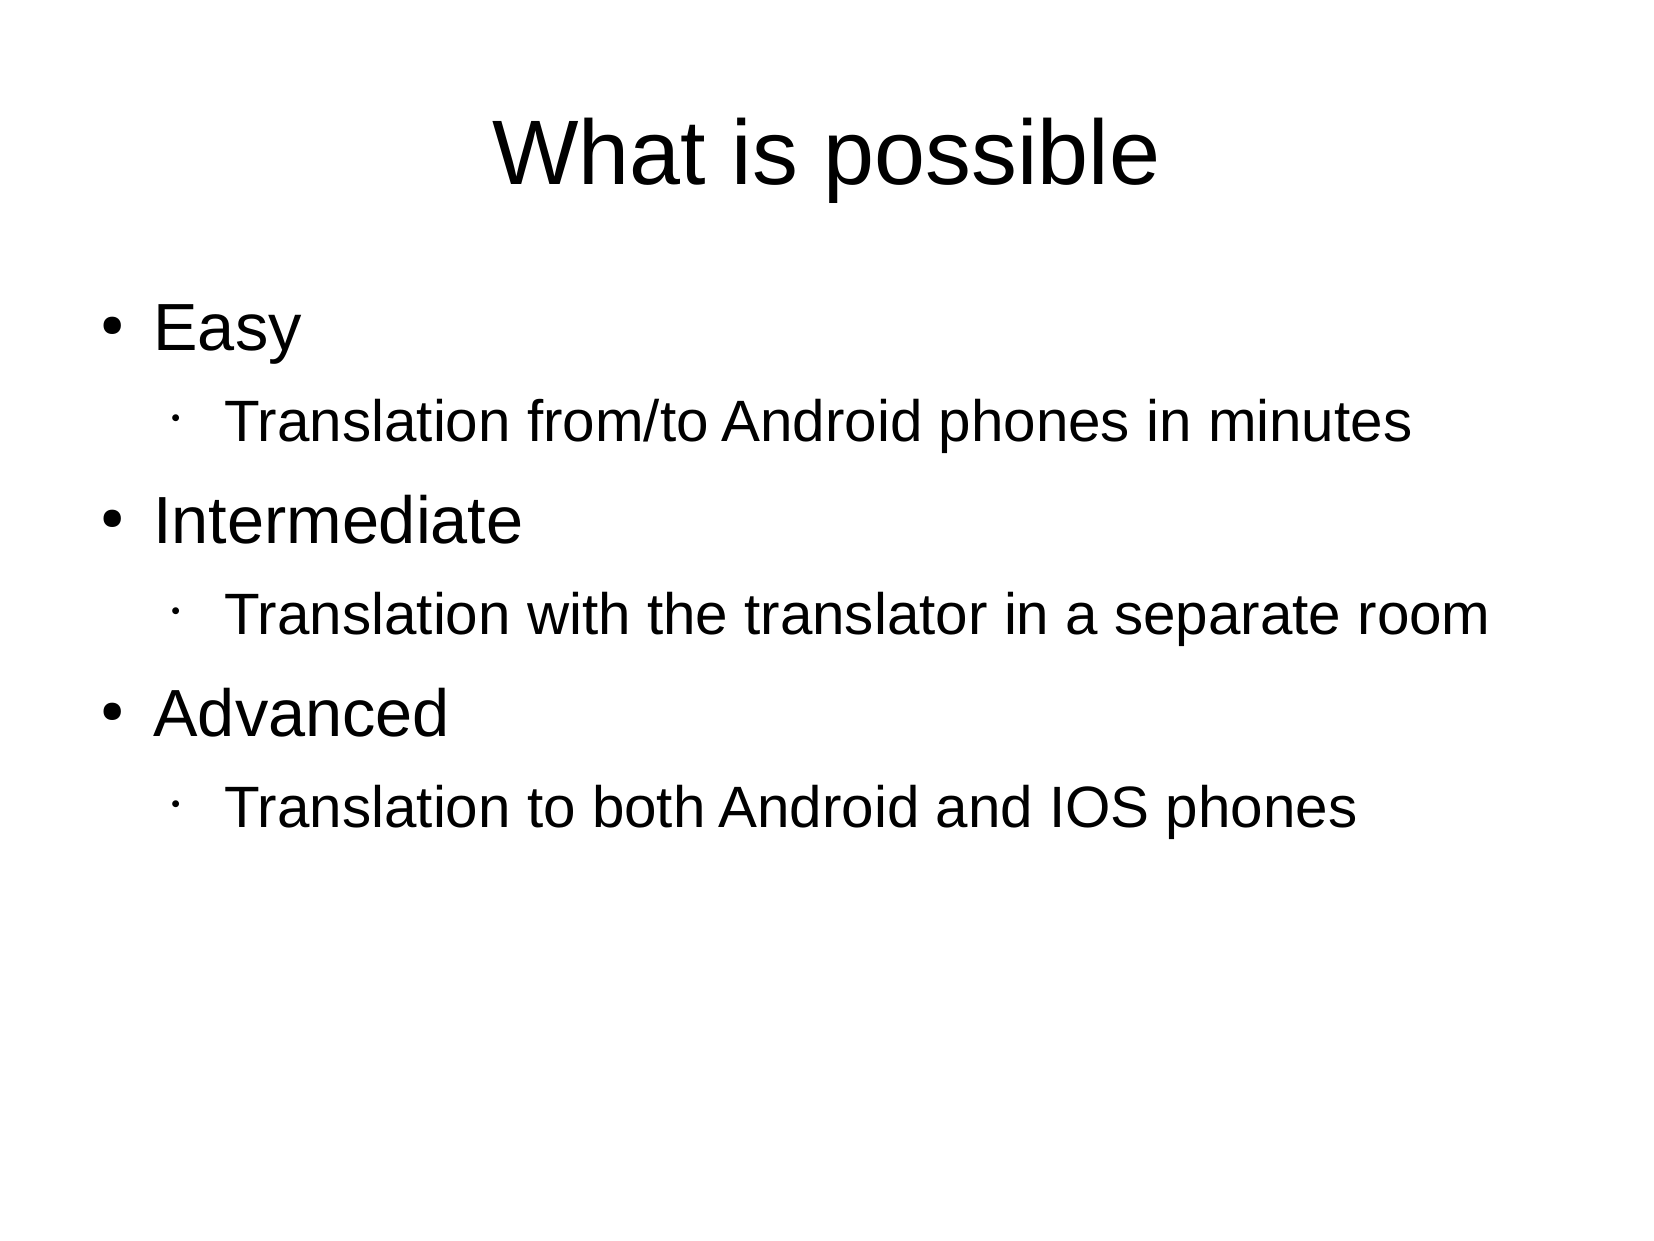

# What is possible
Easy
Translation from/to Android phones in minutes
Intermediate
Translation with the translator in a separate room
Advanced
Translation to both Android and IOS phones